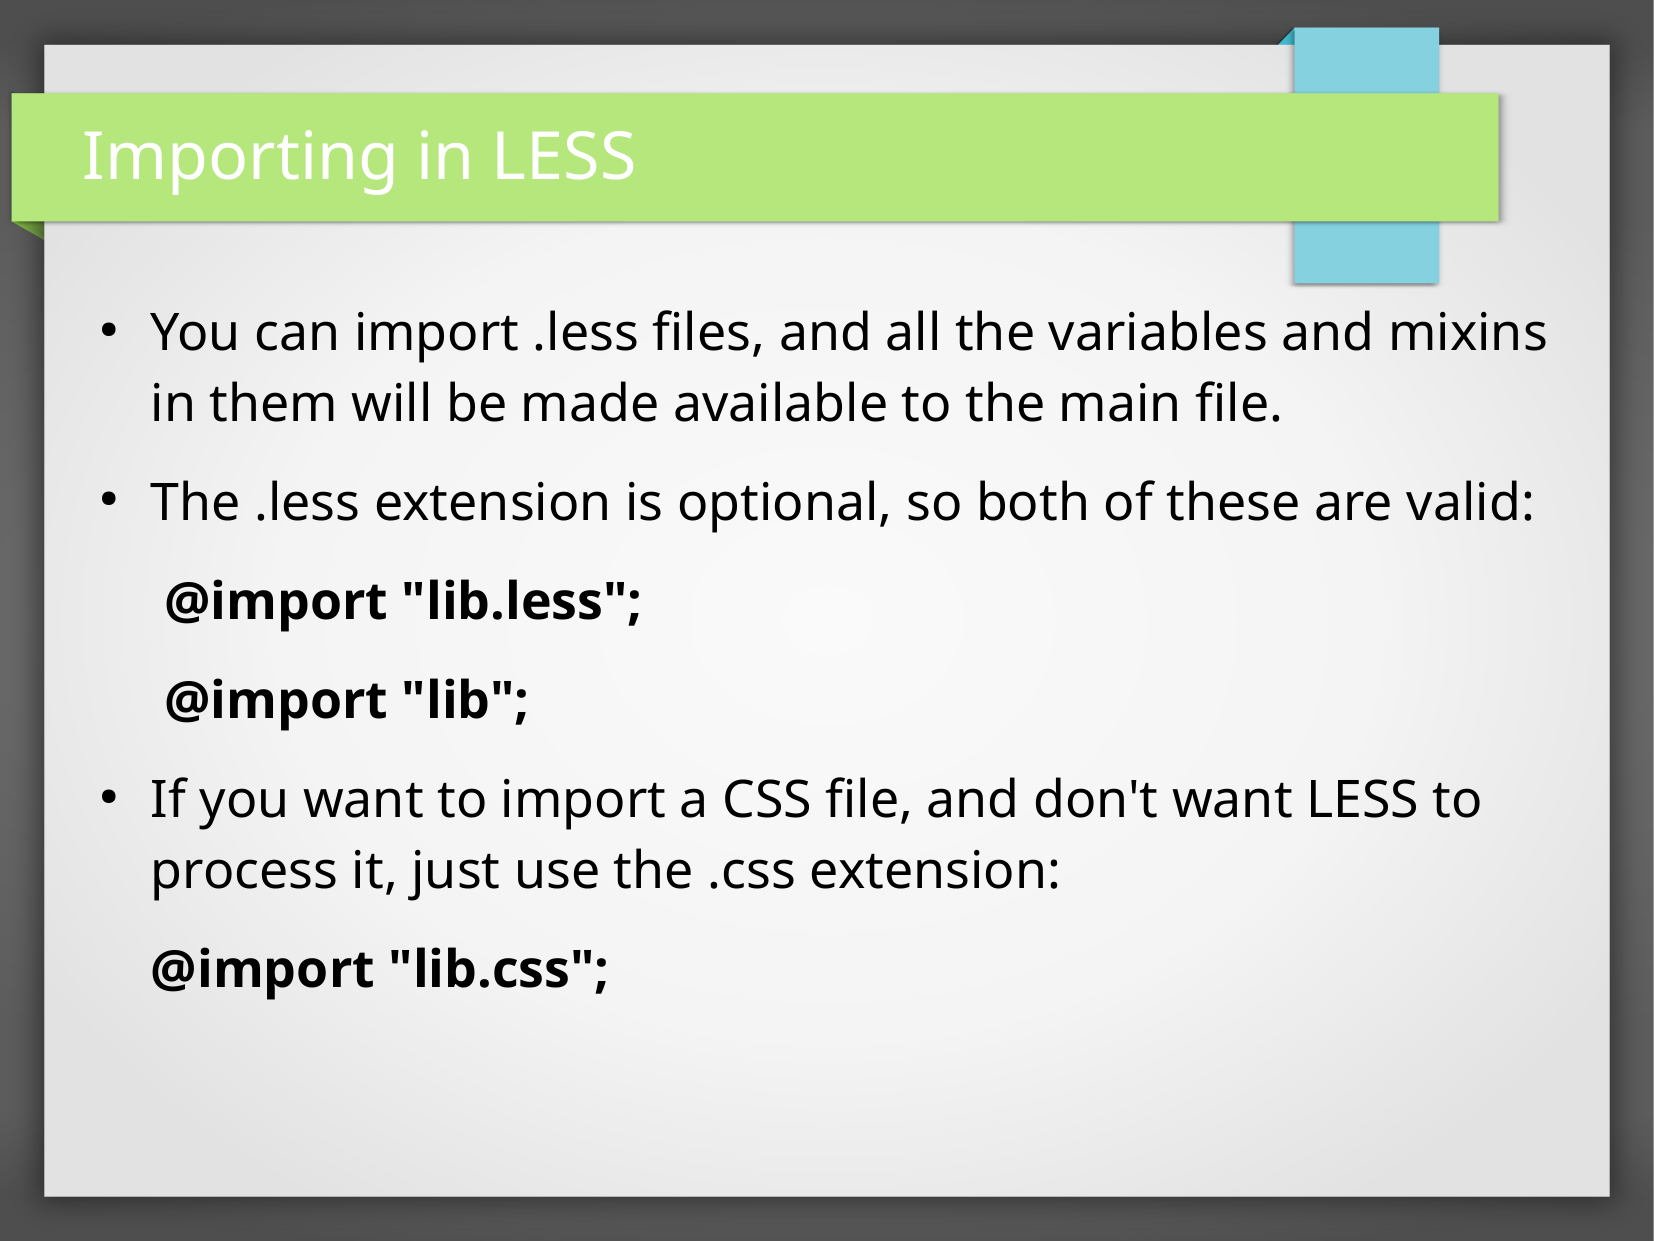

# Importing in LESS
You can import .less files, and all the variables and mixins in them will be made available to the main file.
The .less extension is optional, so both of these are valid:
 @import "lib.less";
 @import "lib";
If you want to import a CSS file, and don't want LESS to process it, just use the .css extension:
@import "lib.css";